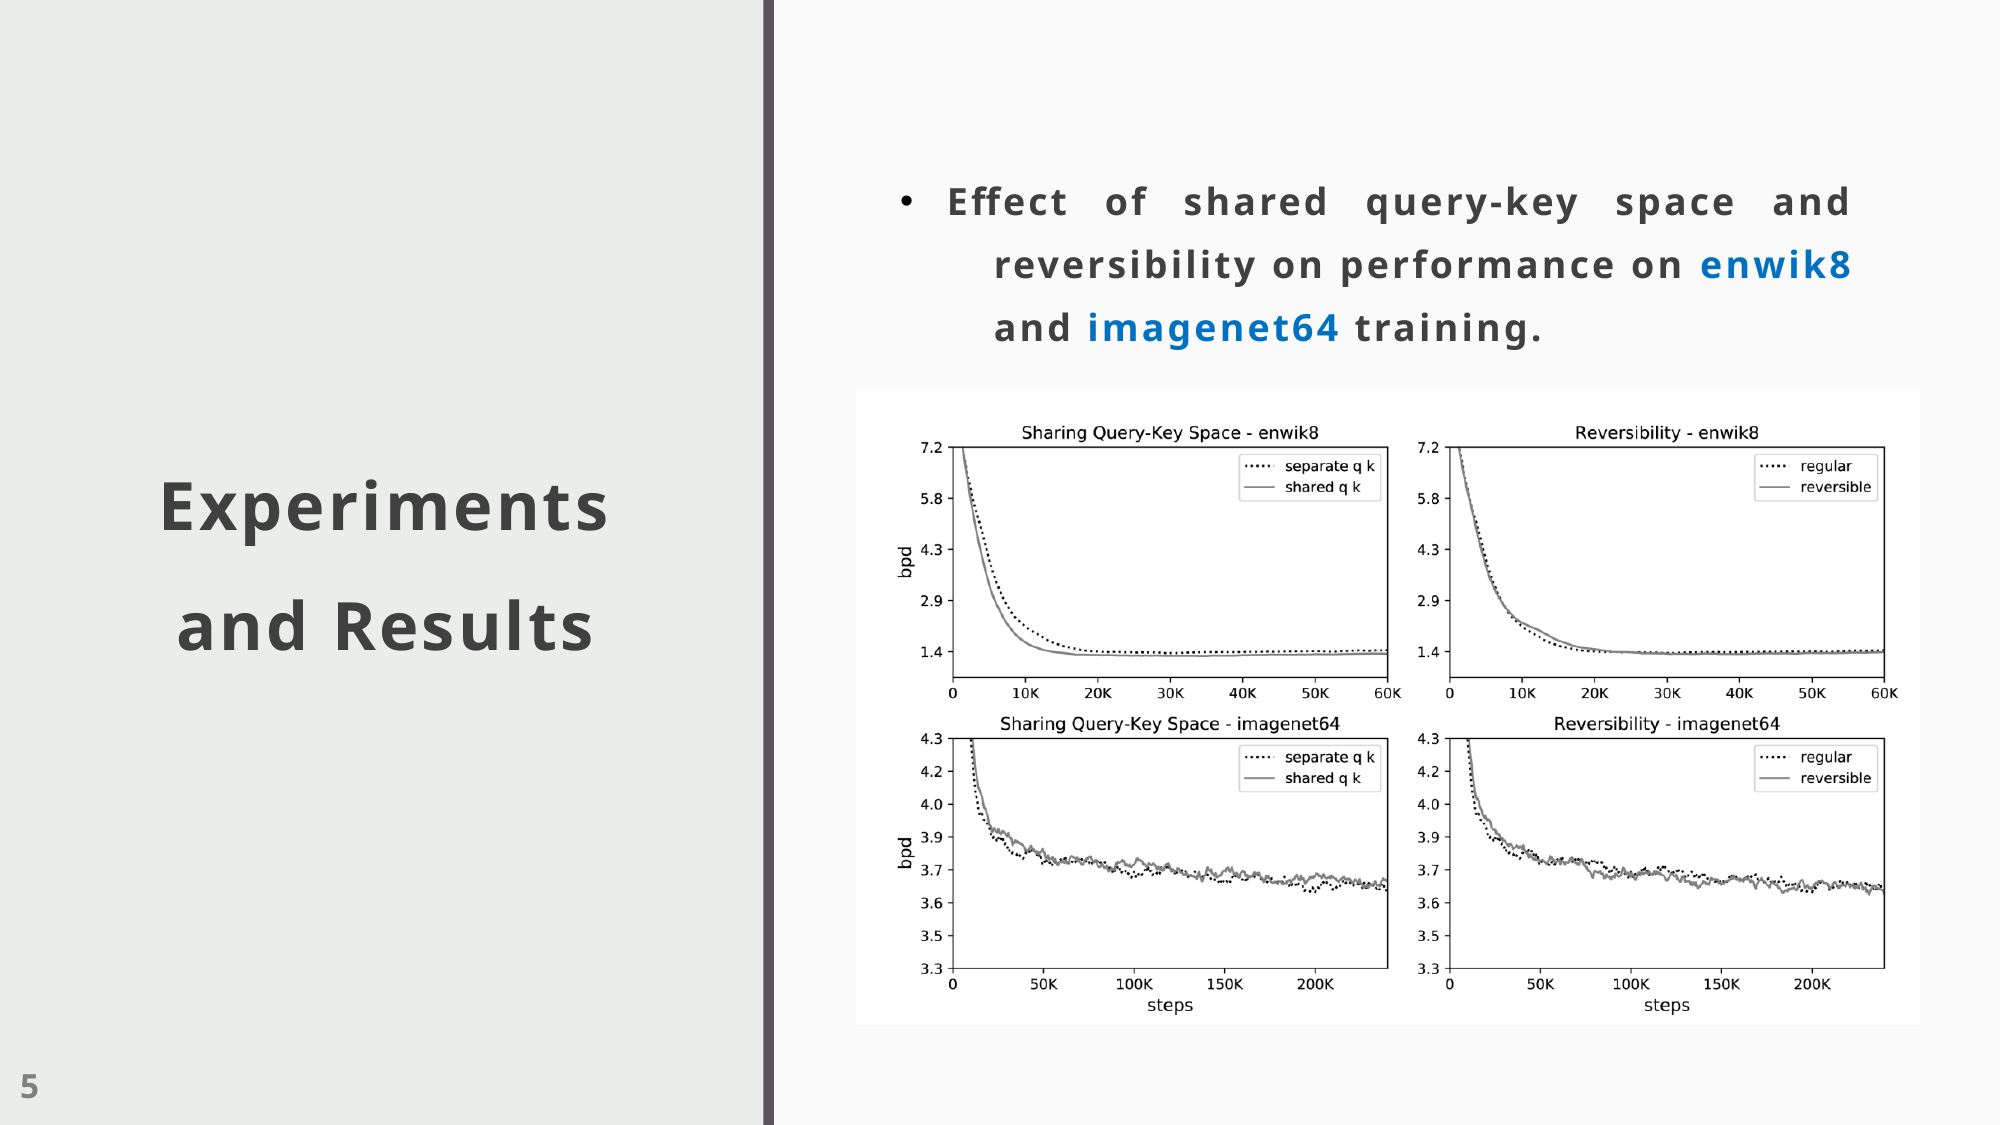

# Experiments and Results
Effect of shared query-key space and reversibility on performance on enwik8 and imagenet64 training.
5